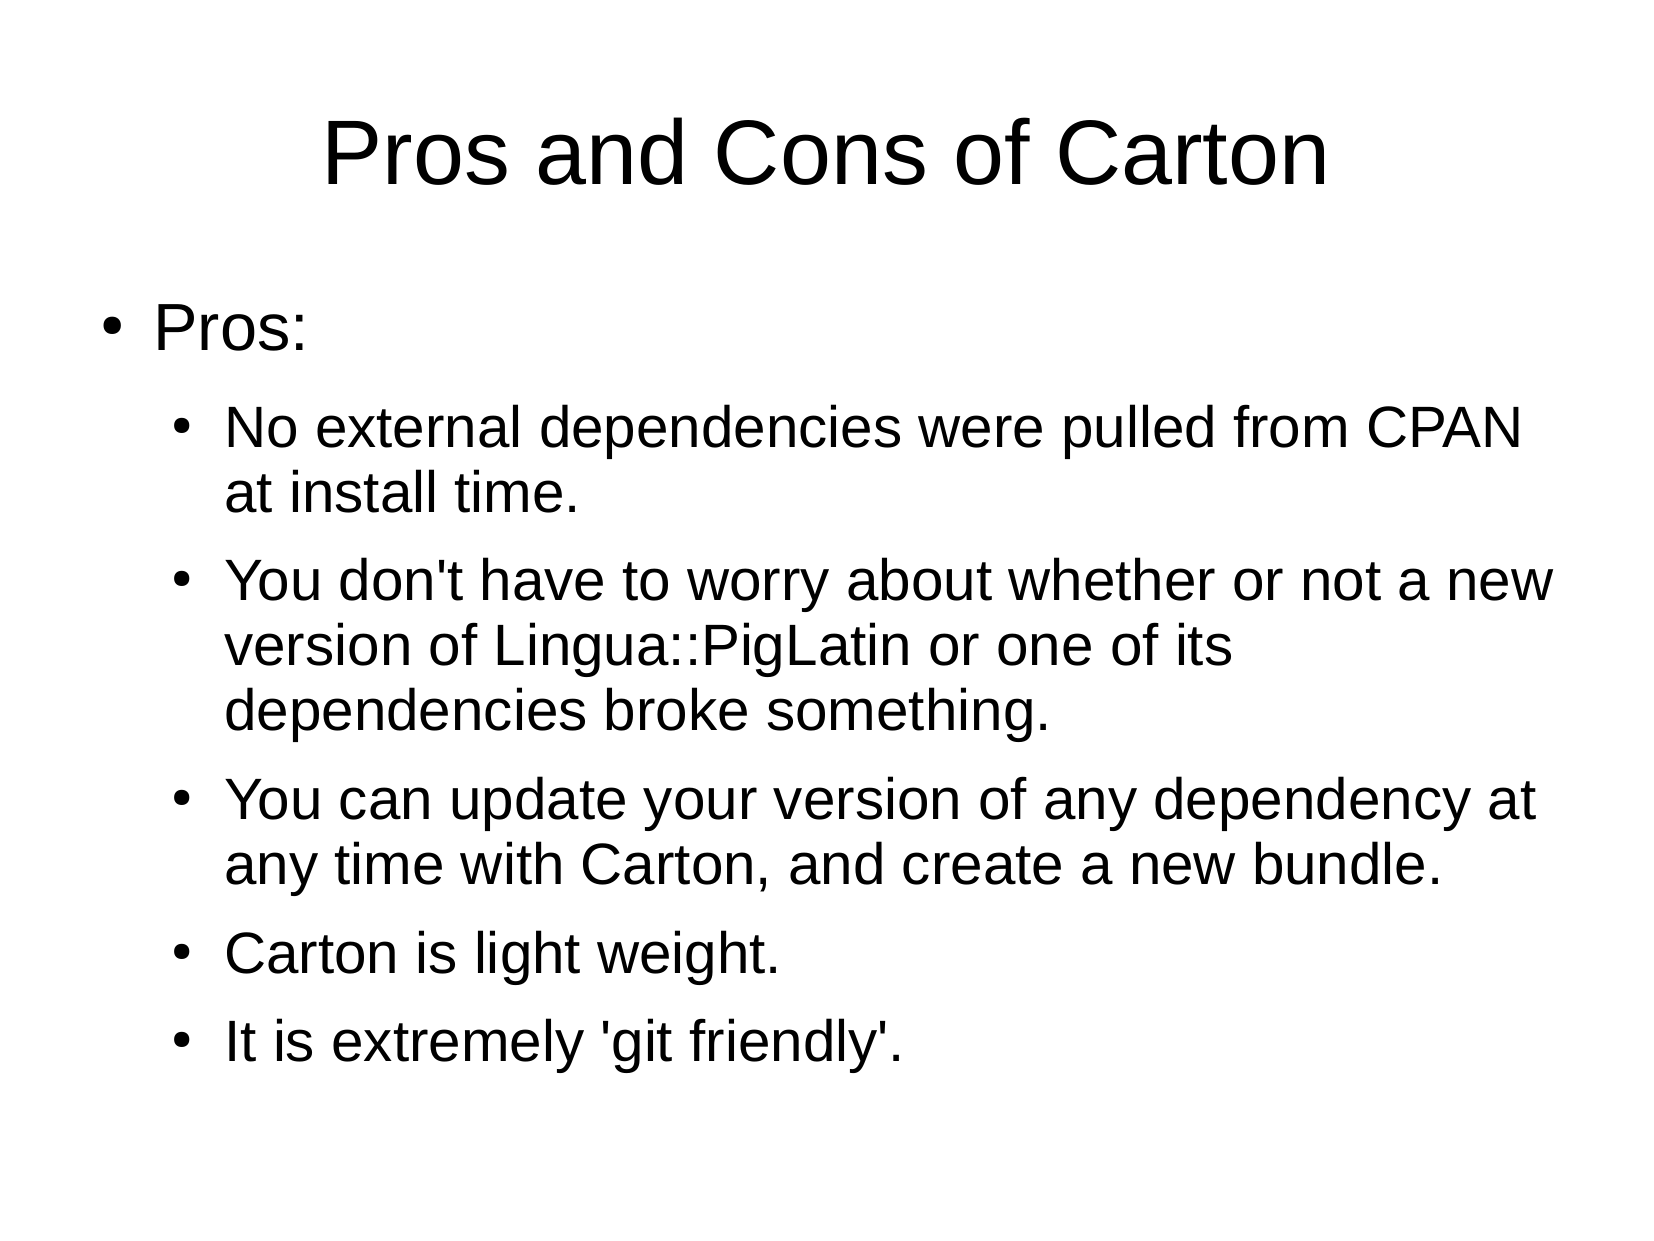

# Pros and Cons of Carton
Pros:
No external dependencies were pulled from CPAN at install time.
You don't have to worry about whether or not a new version of Lingua::PigLatin or one of its dependencies broke something.
You can update your version of any dependency at any time with Carton, and create a new bundle.
Carton is light weight.
It is extremely 'git friendly'.